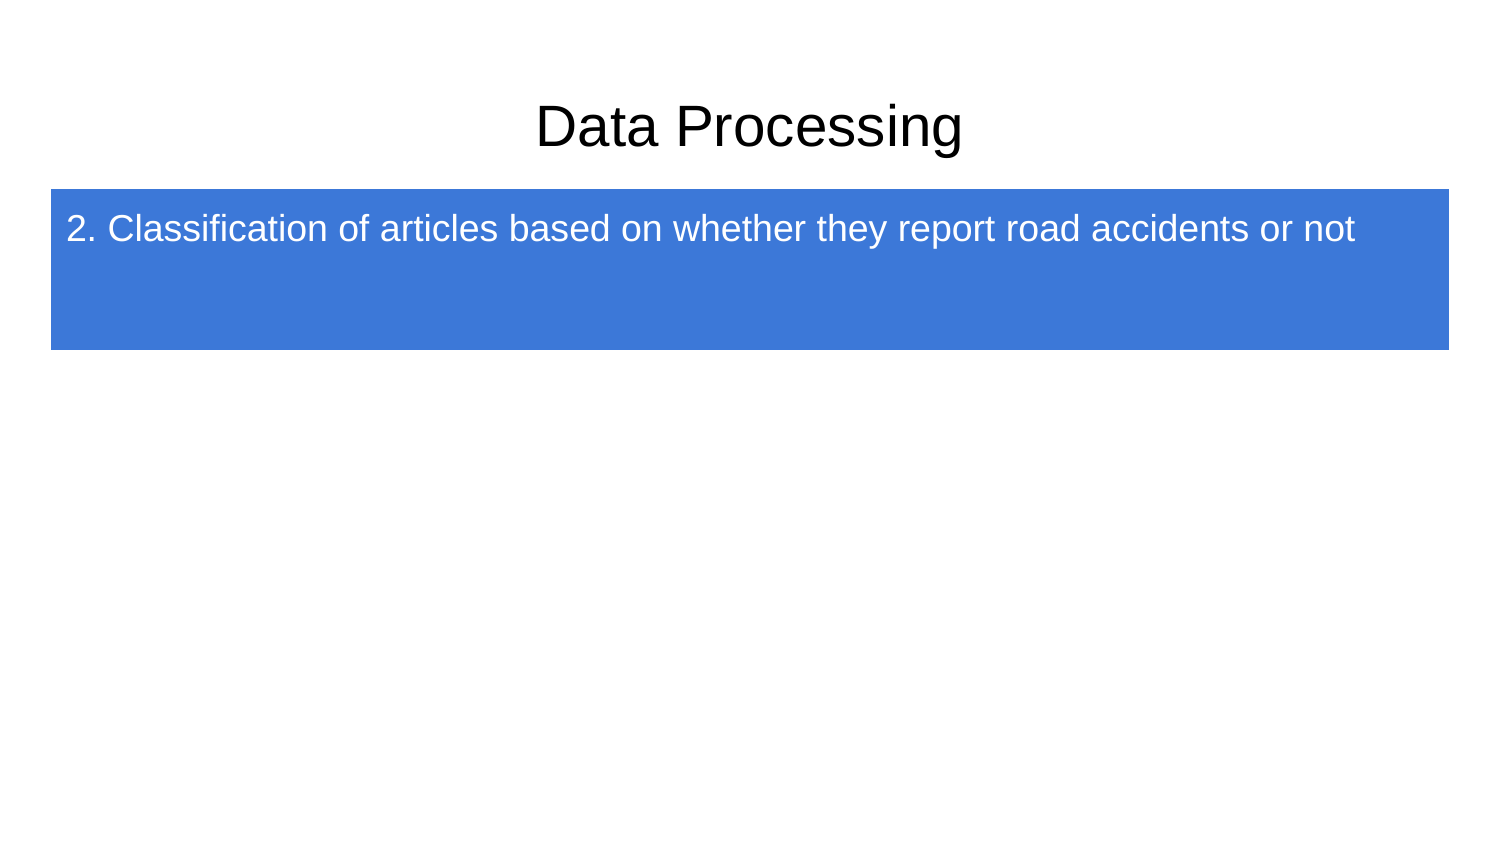

# Data Processing
2. Classification of articles based on whether they report road accidents or not